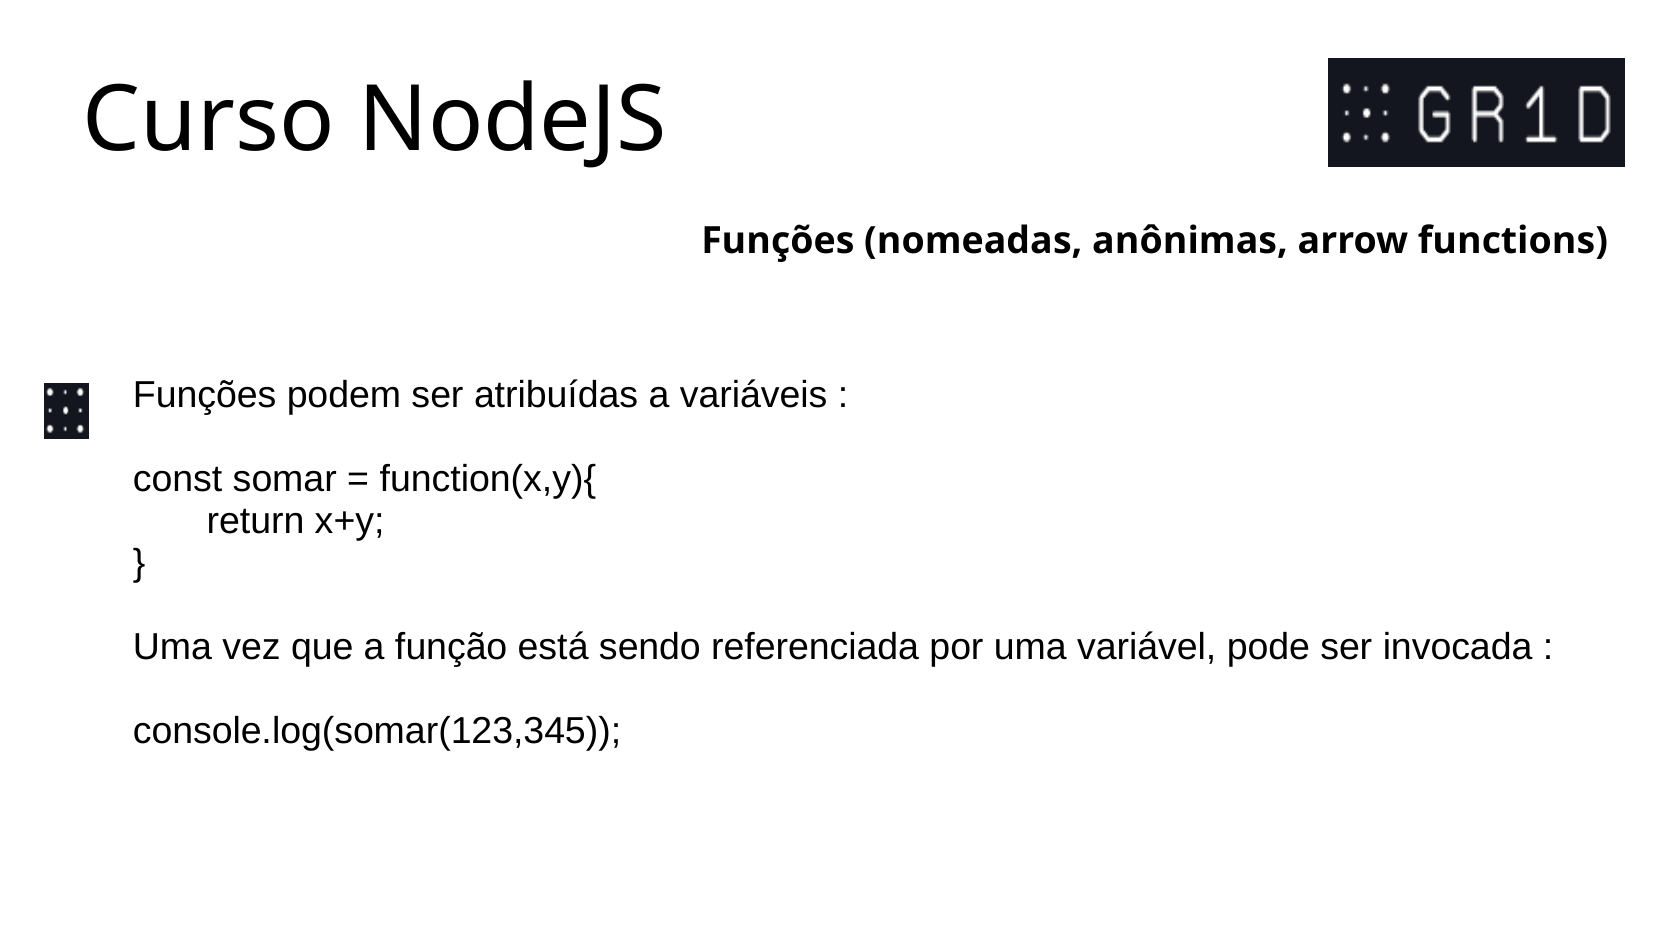

# Curso NodeJS
Funções (nomeadas, anônimas, arrow functions)
Funções podem ser atribuídas a variáveis :
const somar = function(x,y){
	return x+y;
}
Uma vez que a função está sendo referenciada por uma variável, pode ser invocada :
console.log(somar(123,345));